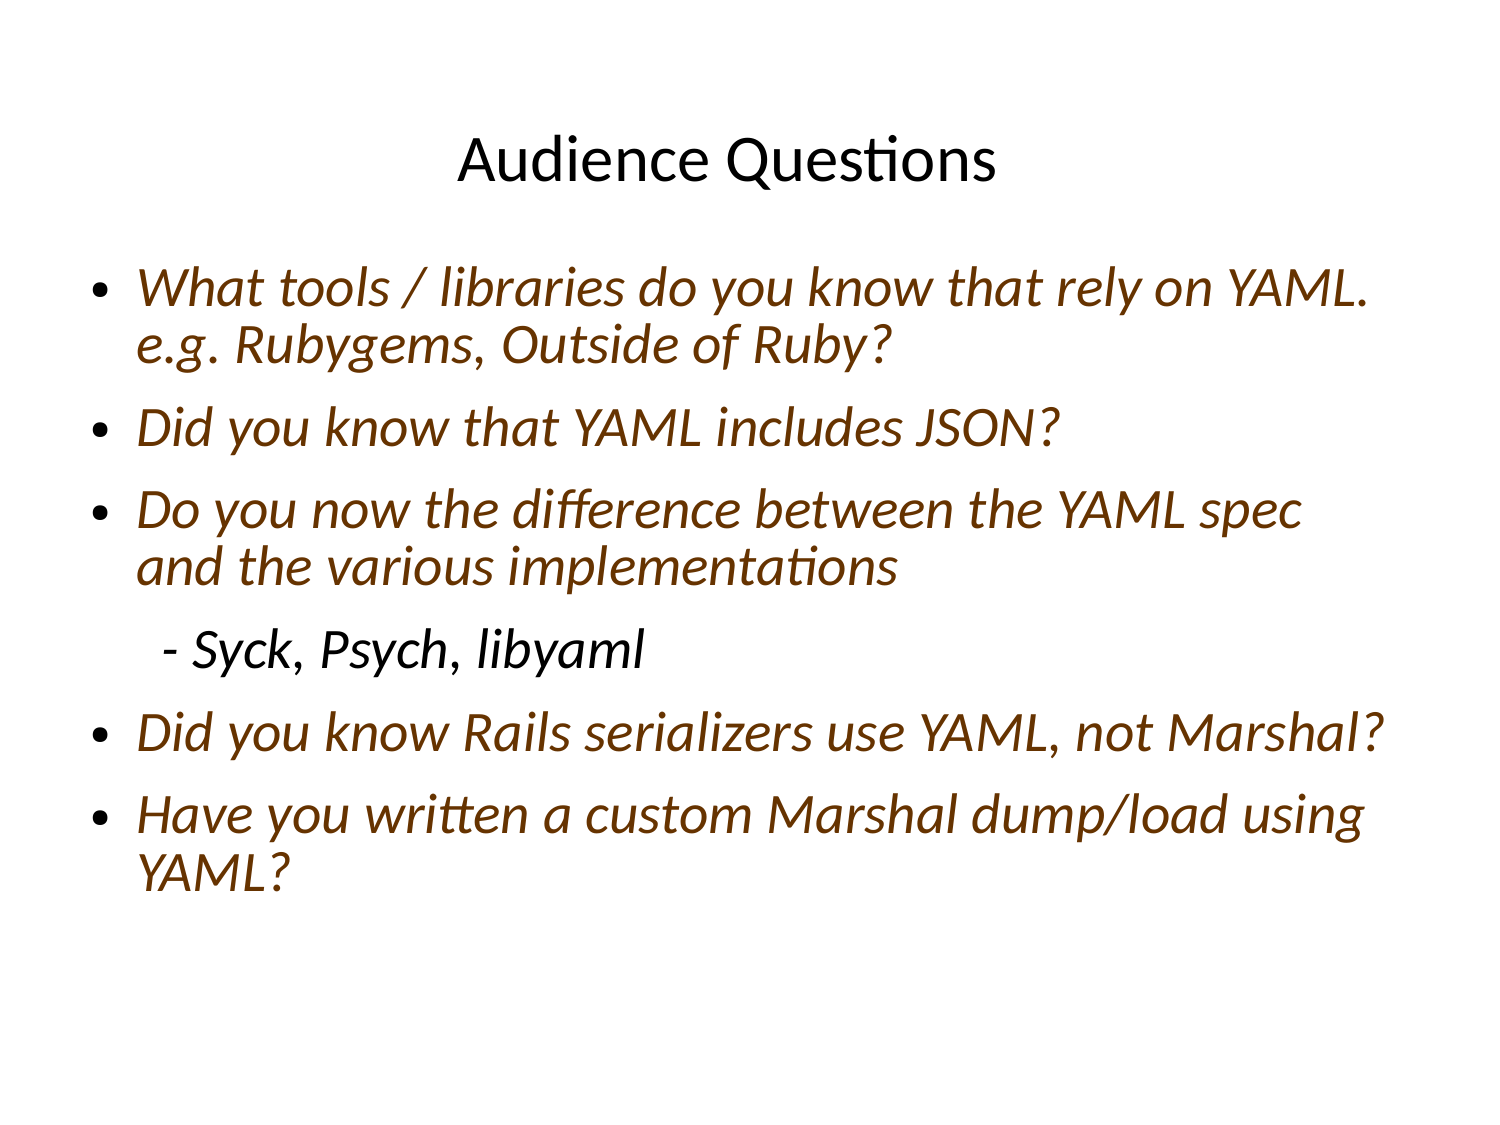

# Audience Questions
What tools / libraries do you know that rely on YAML. e.g. Rubygems, Outside of Ruby?
Did you know that YAML includes JSON?
Do you now the difference between the YAML spec and the various implementations
 - Syck, Psych, libyaml
Did you know Rails serializers use YAML, not Marshal?
Have you written a custom Marshal dump/load using YAML?